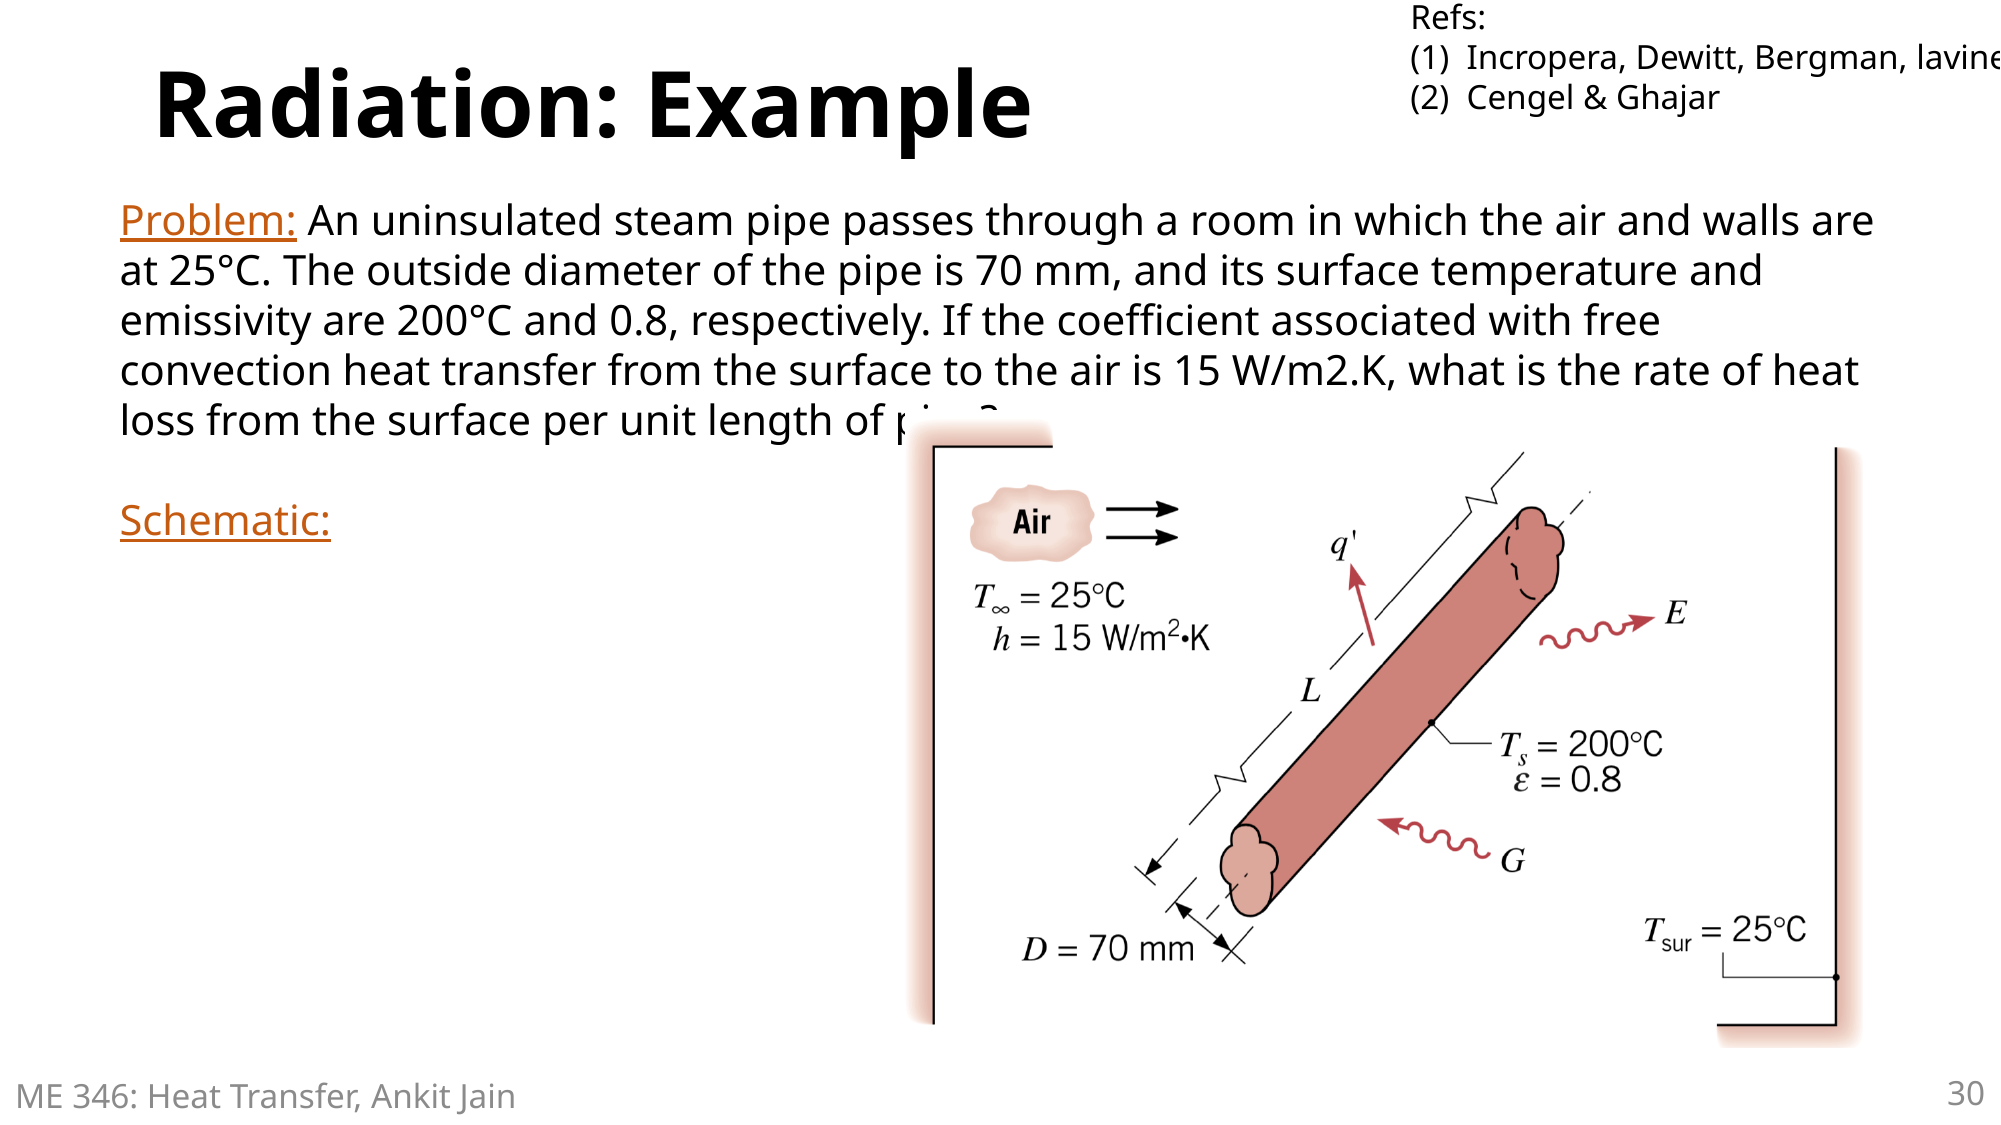

Refs:
Incropera, Dewitt, Bergman, lavine
Cengel & Ghajar
Radiation: Example
Problem: An uninsulated steam pipe passes through a room in which the air and walls are at 25°C. The outside diameter of the pipe is 70 mm, and its surface temperature and emissivity are 200°C and 0.8, respectively. If the coefficient associated with free convection heat transfer from the surface to the air is 15 W/m2.K, what is the rate of heat loss from the surface per unit length of pipe?
Schematic:
ME 346: Heat Transfer, Ankit Jain
30